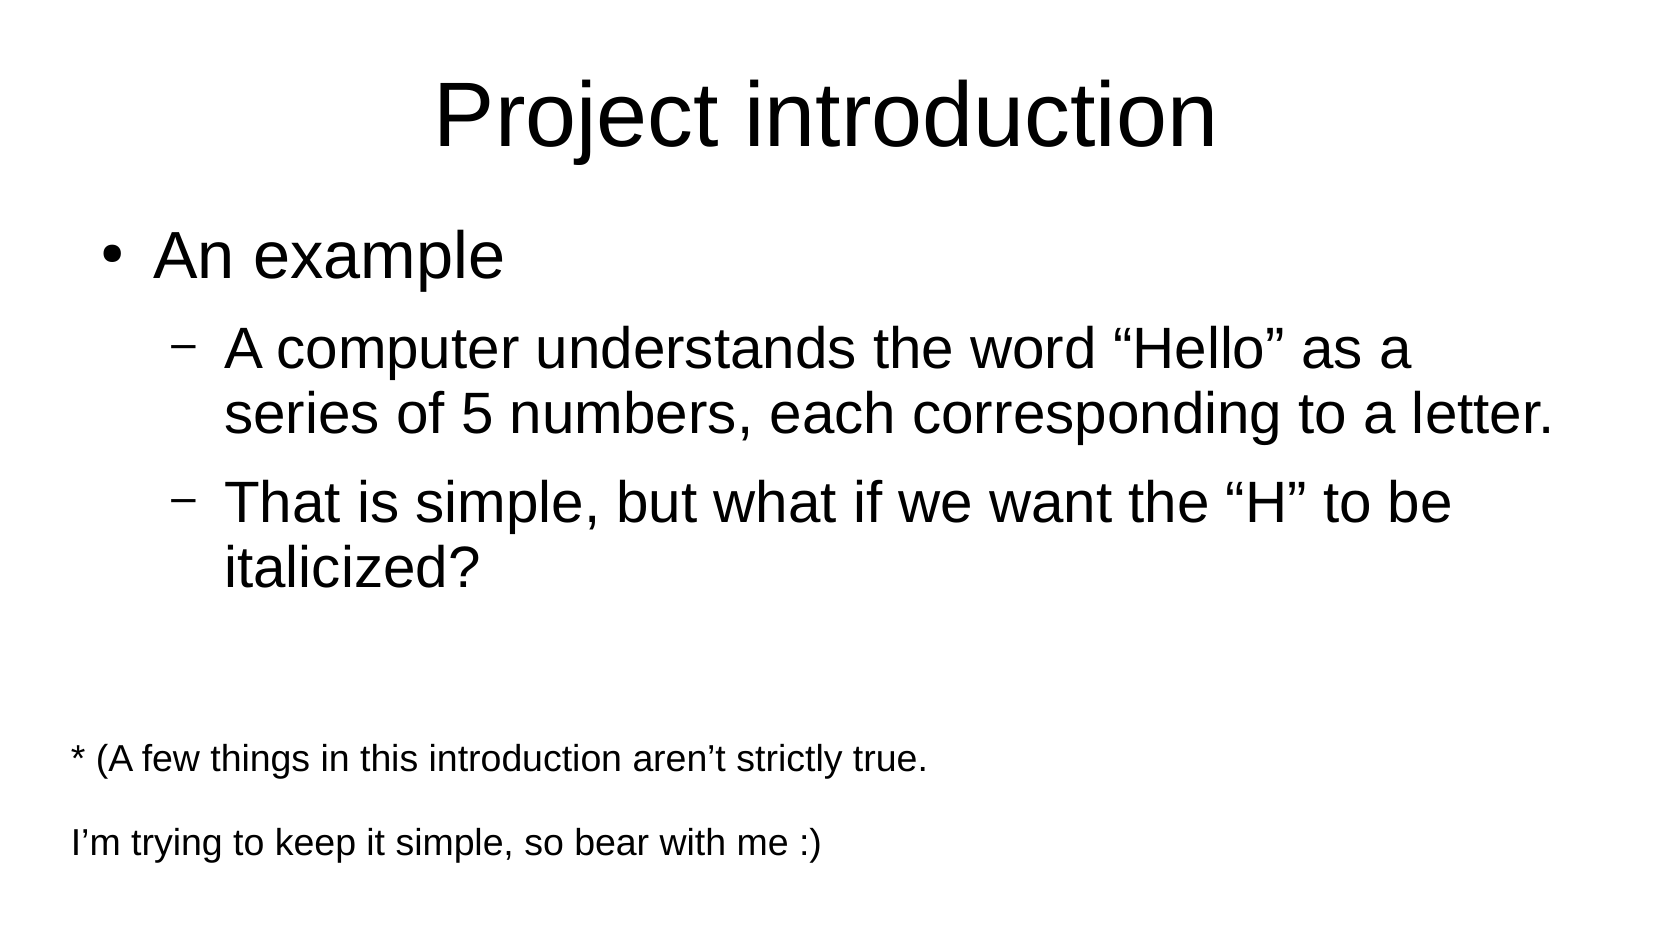

# Project introduction
An example
A computer understands the word “Hello” as a series of 5 numbers, each corresponding to a letter.
That is simple, but what if we want the “H” to be italicized?
* (A few things in this introduction aren’t strictly true.
I’m trying to keep it simple, so bear with me :)